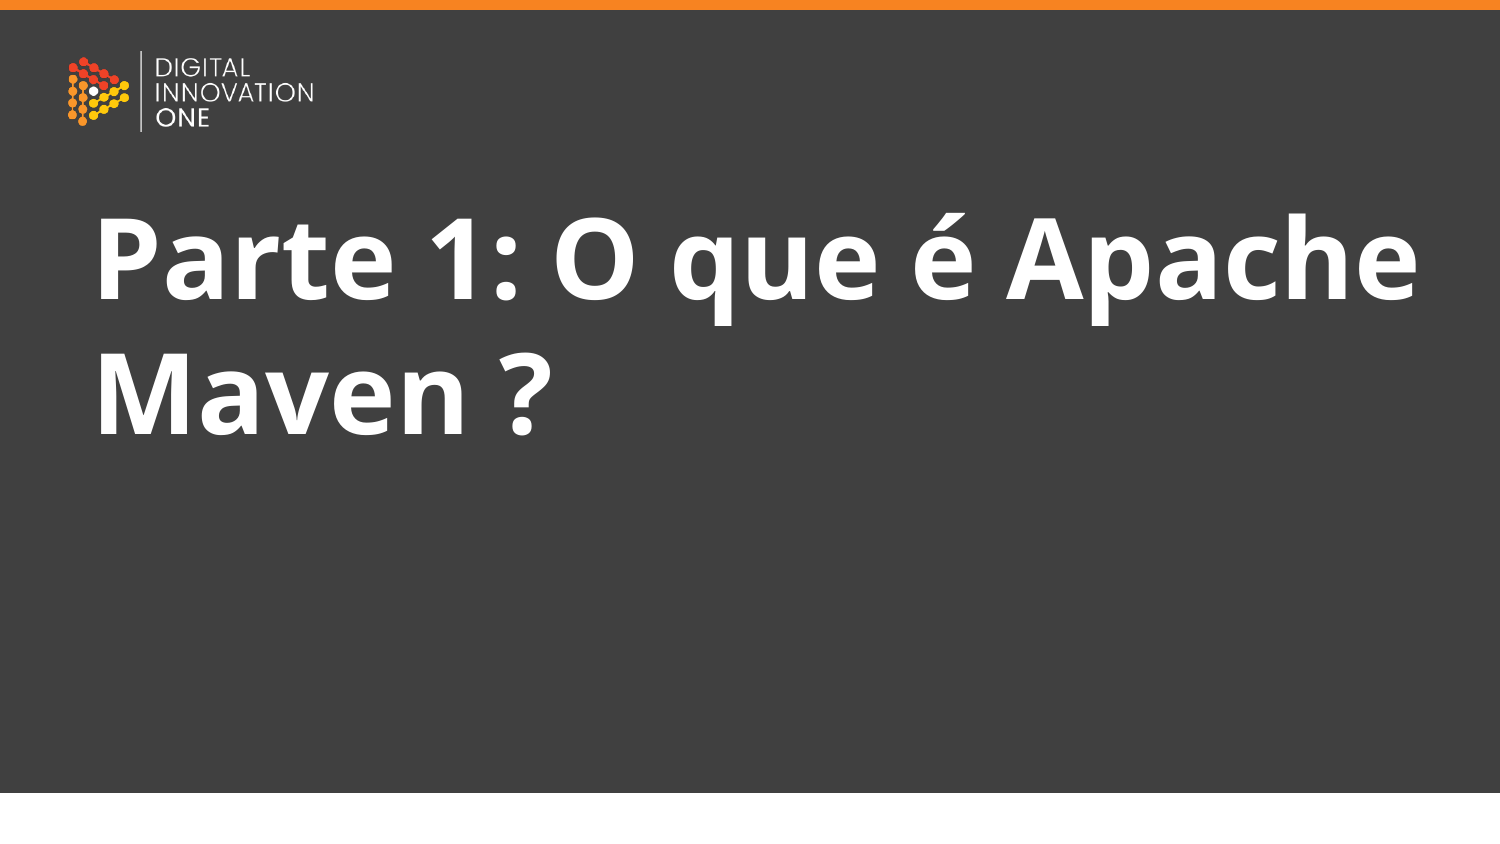

[Nome do curso]
Parte 1: O que é Apache Maven ?
[Nome da aula]
# [Nome do palestrante] [Posição]